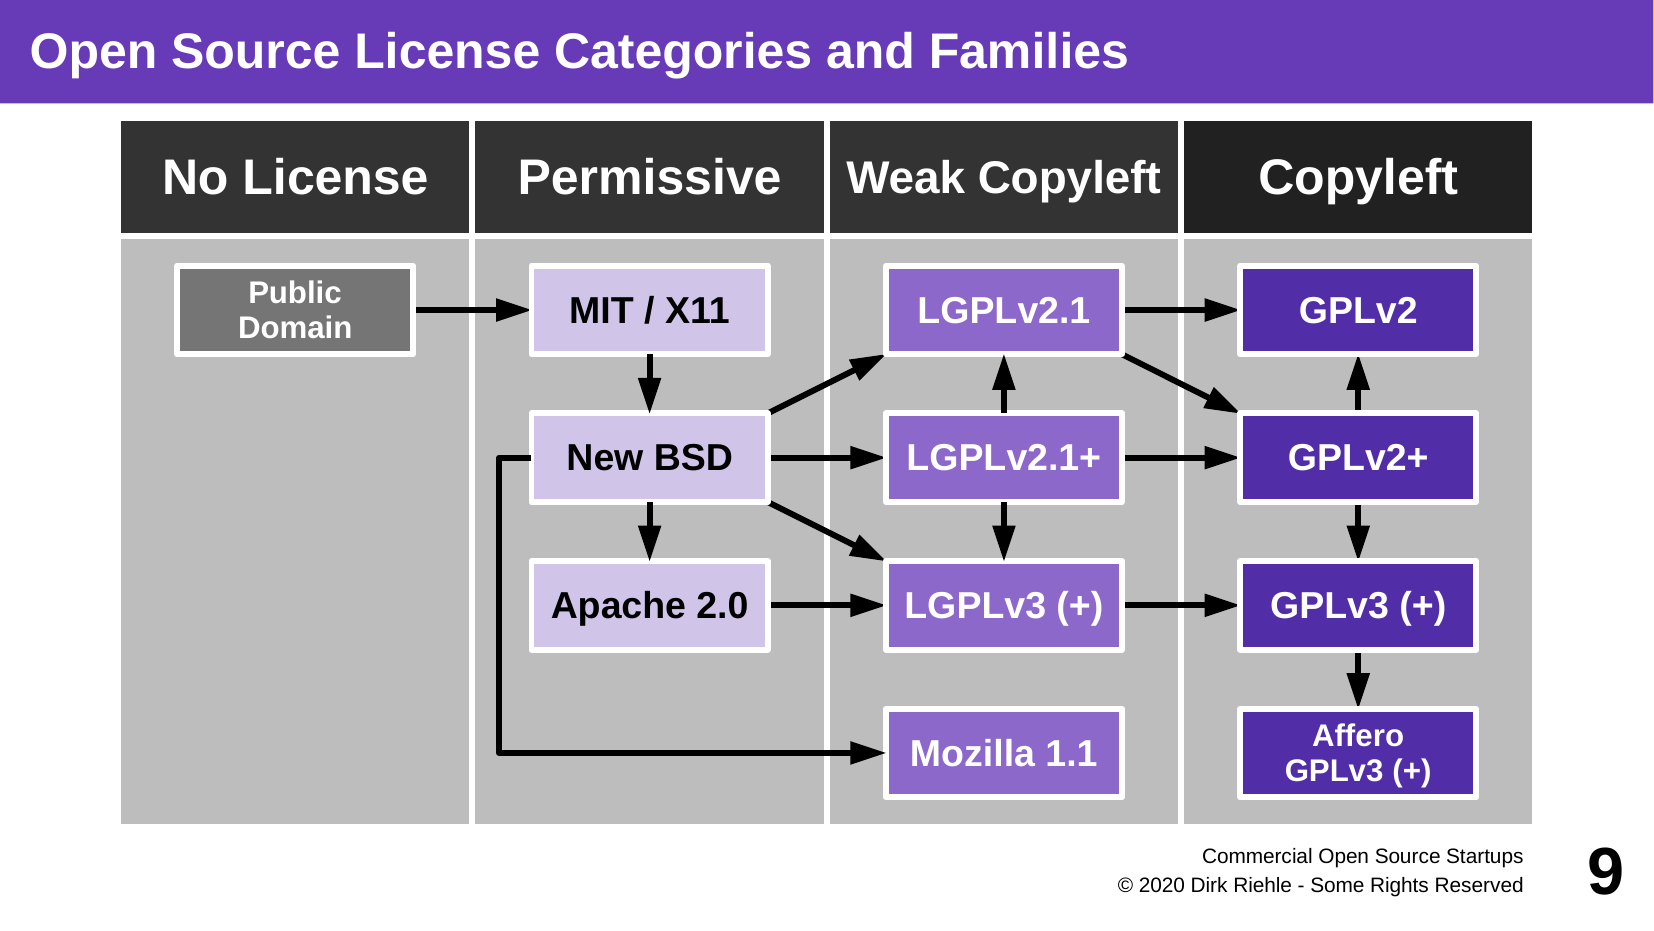

# Open Source License Categories and Families
No License
Permissive
Weak Copyleft
Copyleft
Public
Domain
MIT / X11
LGPLv2.1
GPLv2
New BSD
LGPLv2.1+
GPLv2+
Apache 2.0
LGPLv3 (+)
GPLv3 (+)
Mozilla 1.1
Affero
GPLv3 (+)
Commercial Open Source Startups
9
© 2020 Dirk Riehle - Some Rights Reserved